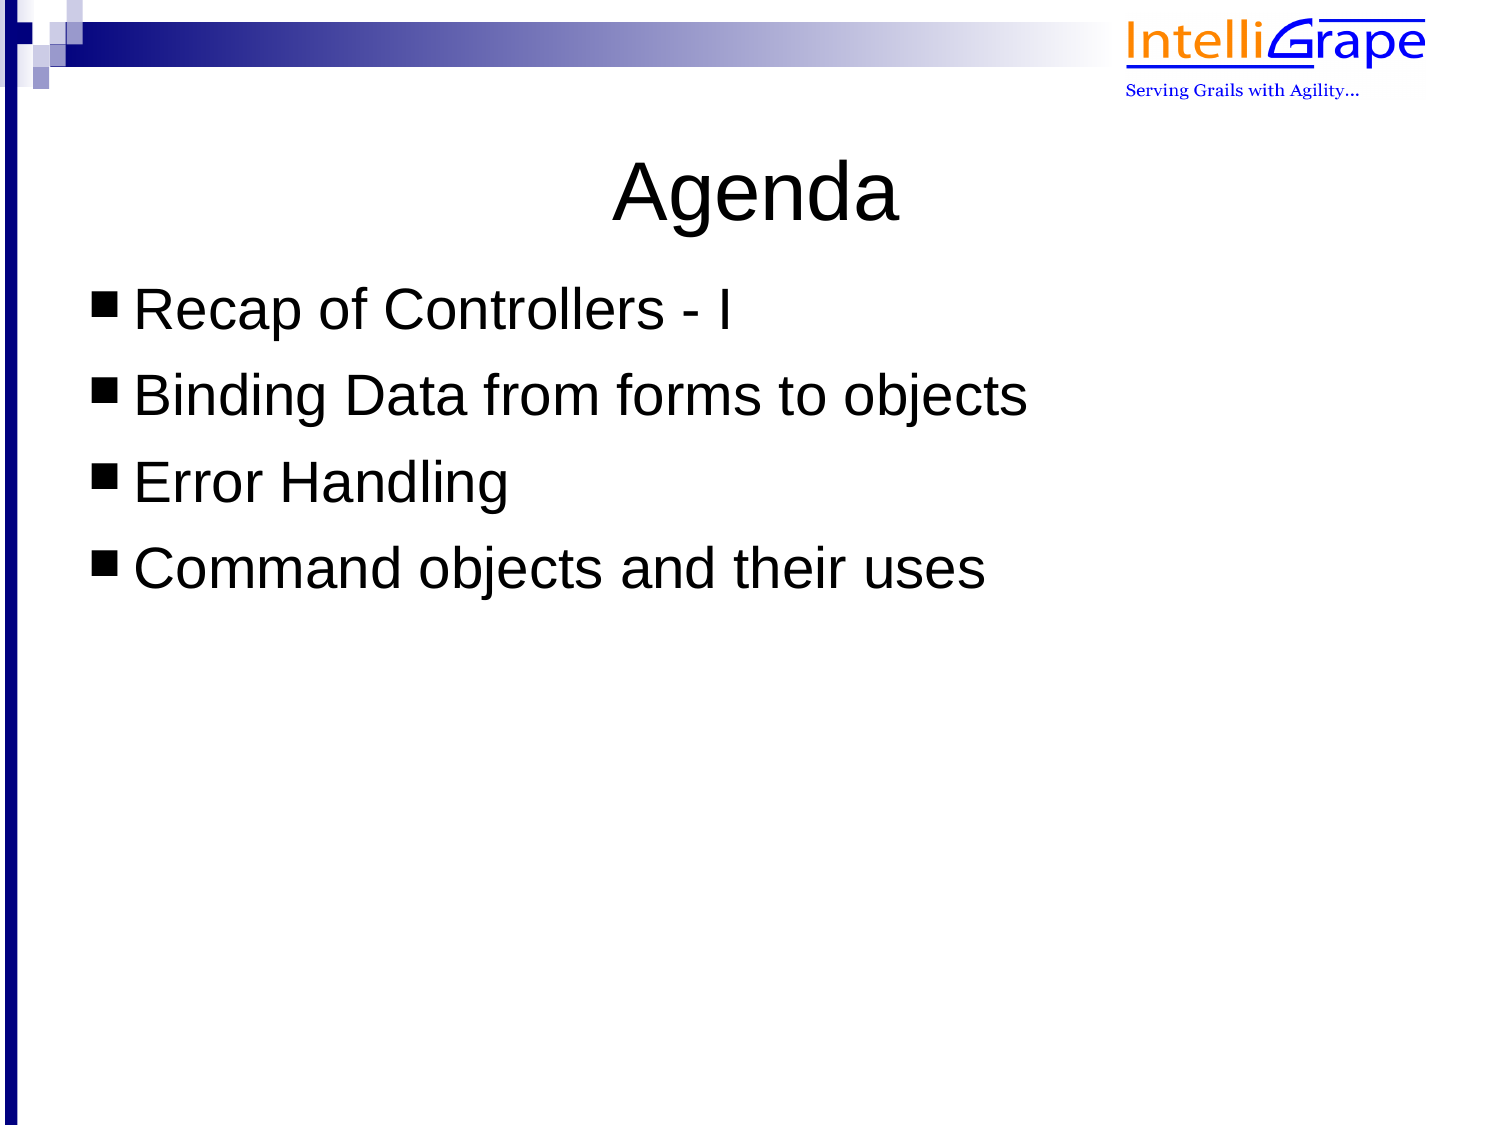

# Agenda
 Recap of Controllers - I
 Binding Data from forms to objects
 Error Handling
 Command objects and their uses